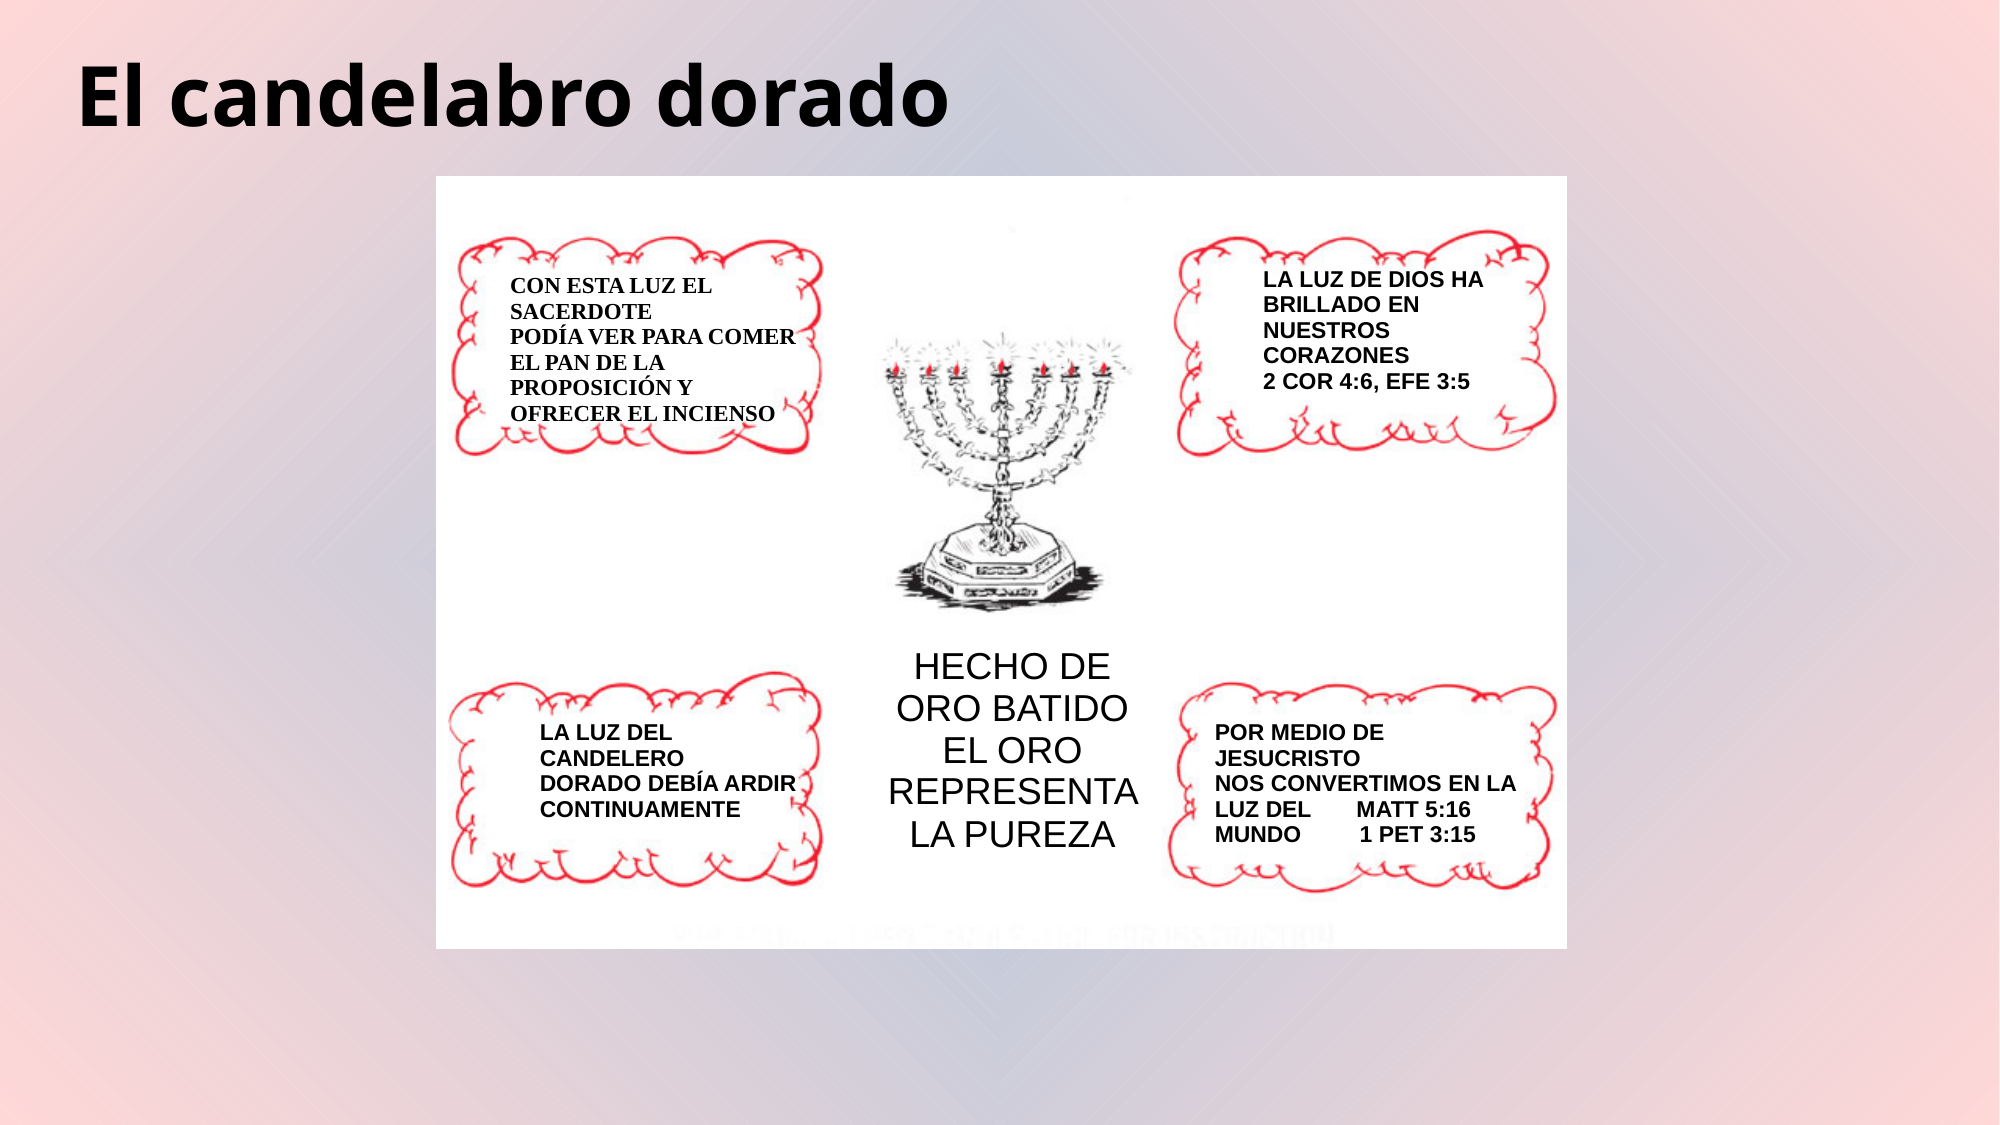

# El candelabro dorado
LA LUZ DE DIOS HA
BRILLADO EN NUESTROS CORAZONES
2 COR 4:6, EFE 3:5
CON ESTA LUZ EL SACERDOTE
PODÍA VER PARA COMER
EL PAN DE LA PROPOSICIÓN Y
OFRECER EL INCIENSO
HECHO DE ORO BATIDO
EL ORO
REPRESENTA LA PUREZA
LA LUZ DEL CANDELERO
DORADO DEBÍA ARDIR
CONTINUAMENTE
POR MEDIO DE JESUCRISTO
NOS CONVERTIMOS EN LA LUZ DEL MATT 5:16
MUNDO 1 PET 3:15